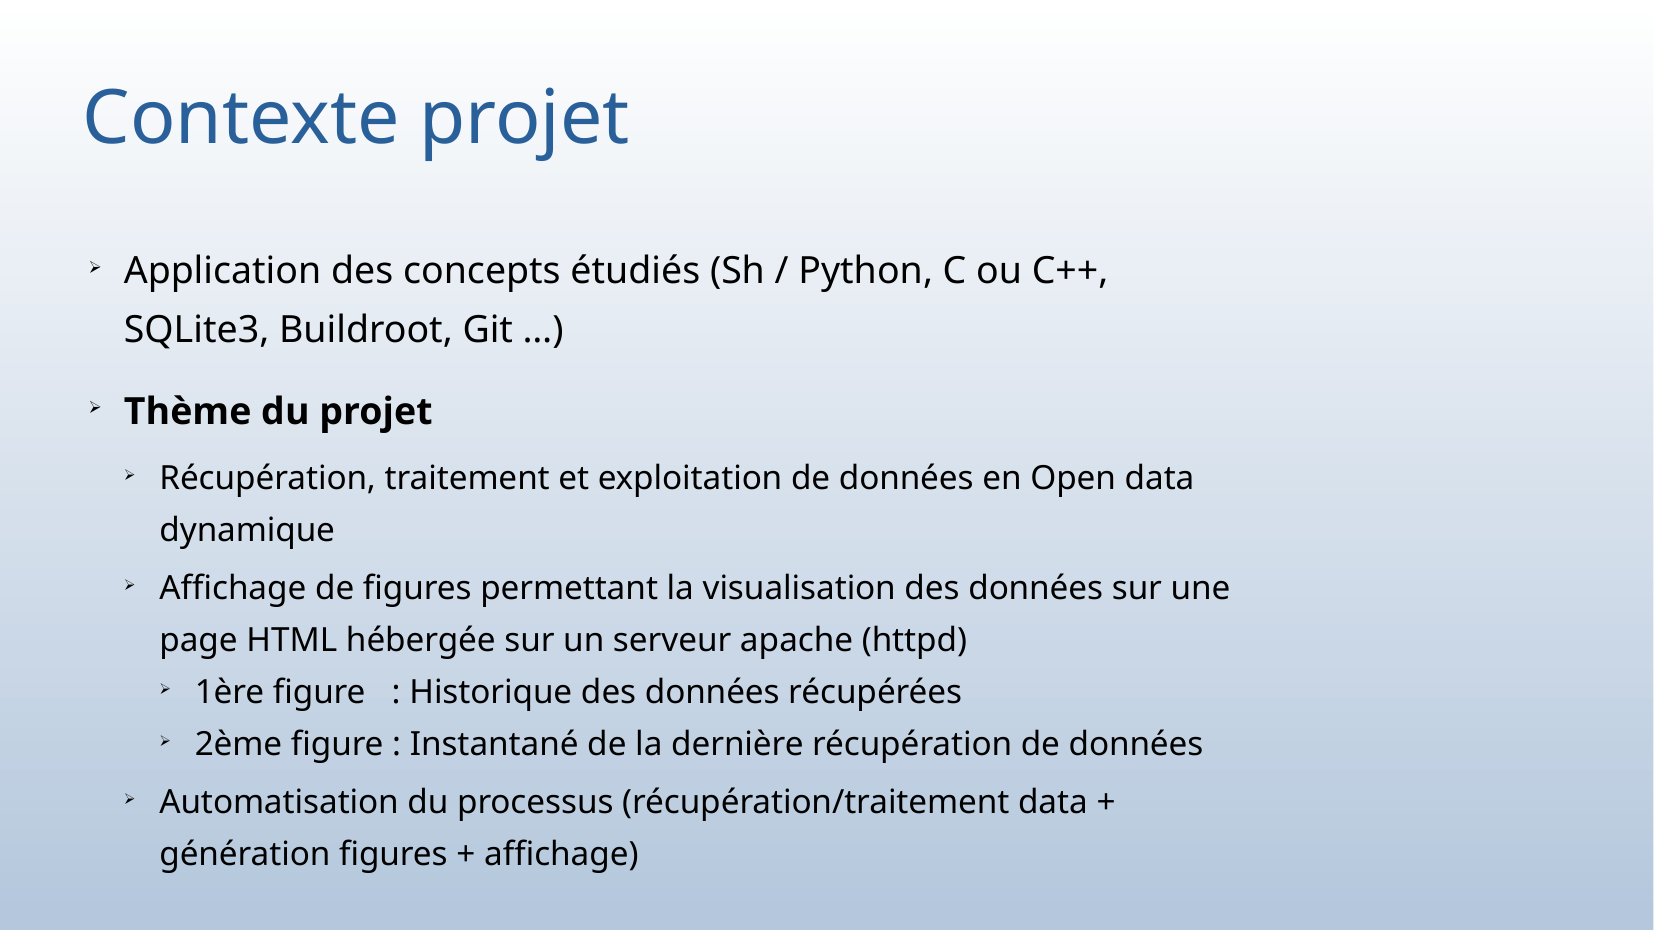

# Contexte projet
Application des concepts étudiés (Sh / Python, C ou C++, SQLite3, Buildroot, Git …)
Thème du projet
Récupération, traitement et exploitation de données en Open data dynamique
Affichage de figures permettant la visualisation des données sur une page HTML hébergée sur un serveur apache (httpd)
1ère figure  : Historique des données récupérées
2ème figure : Instantané de la dernière récupération de données
Automatisation du processus (récupération/traitement data + génération figures + affichage)